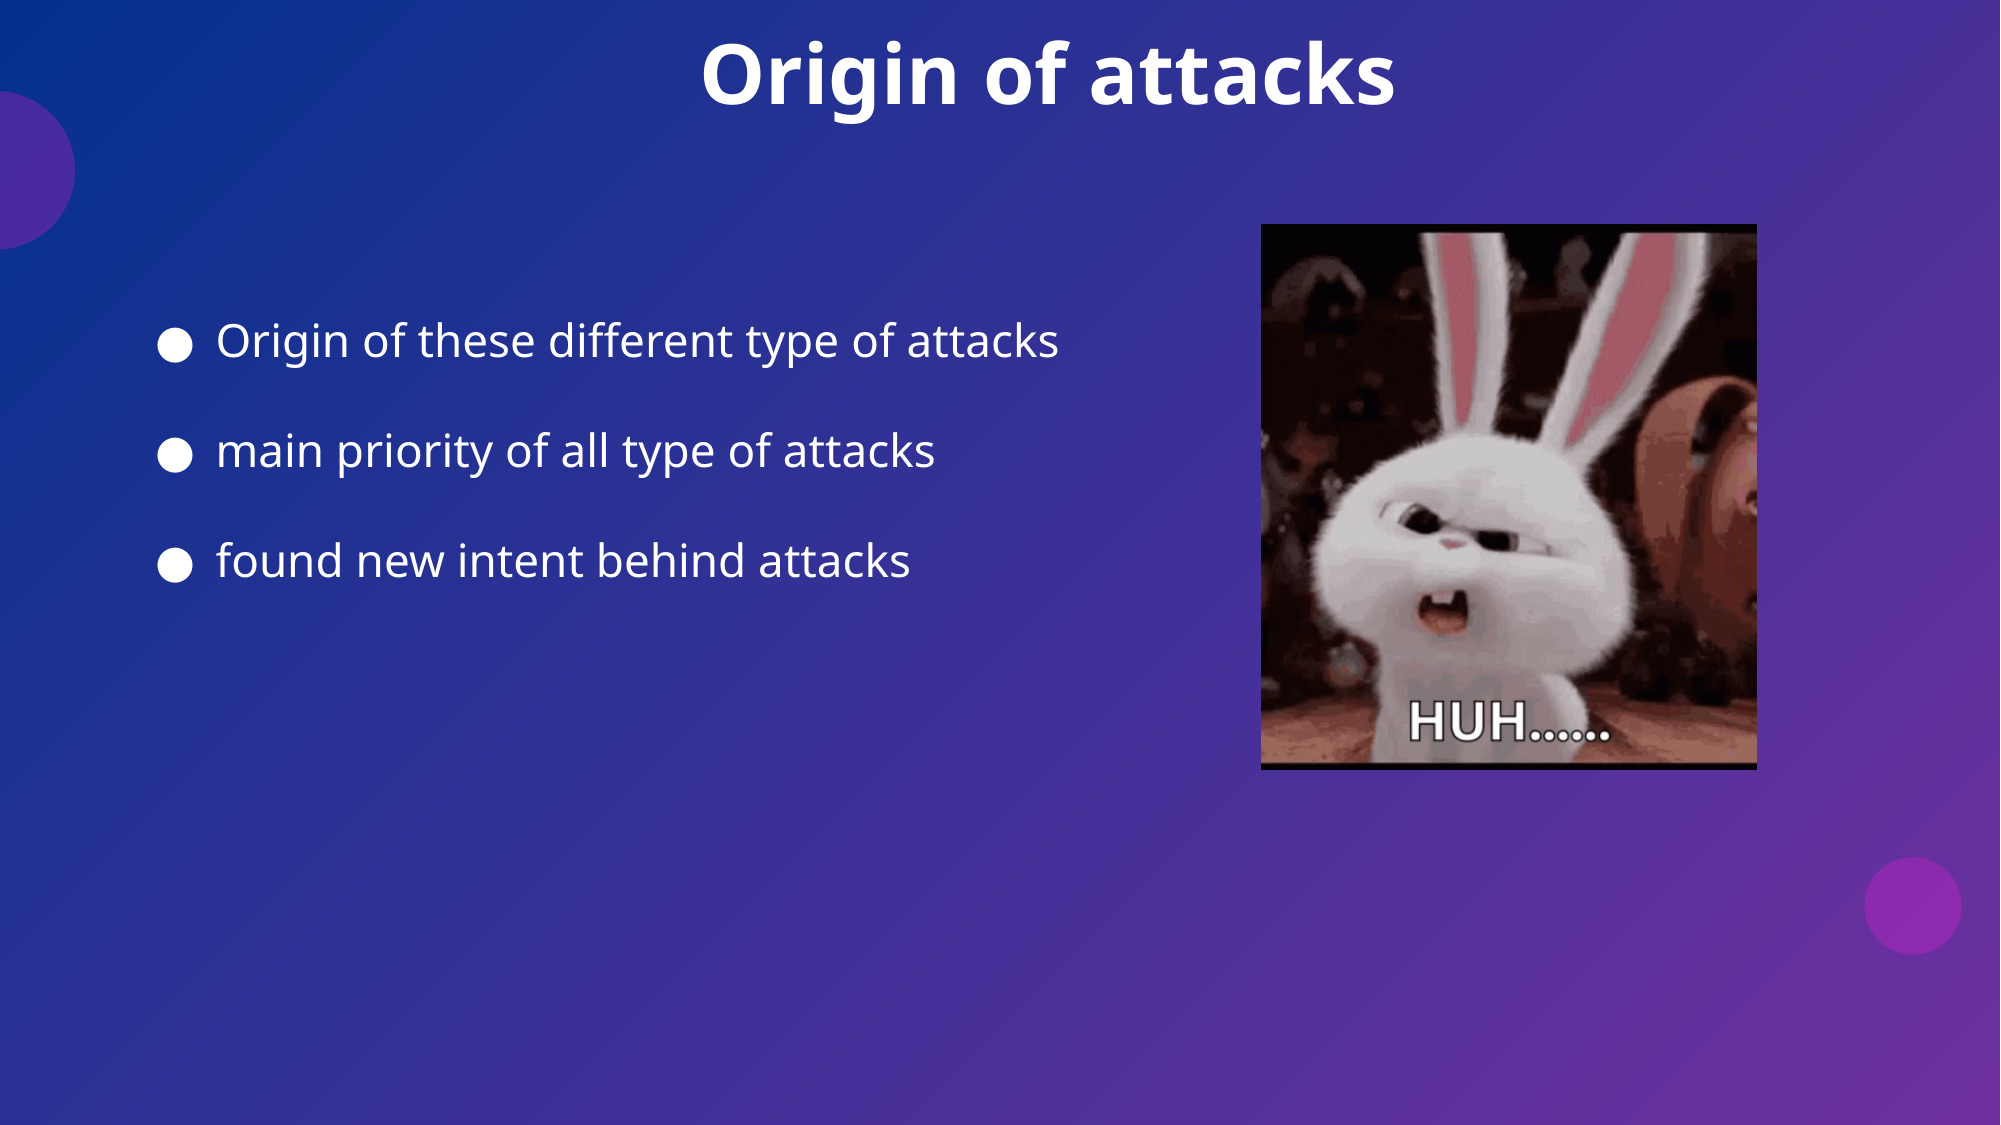

# Origin of attacks
Origin of these different type of attacks
main priority of all type of attacks
found new intent behind attacks